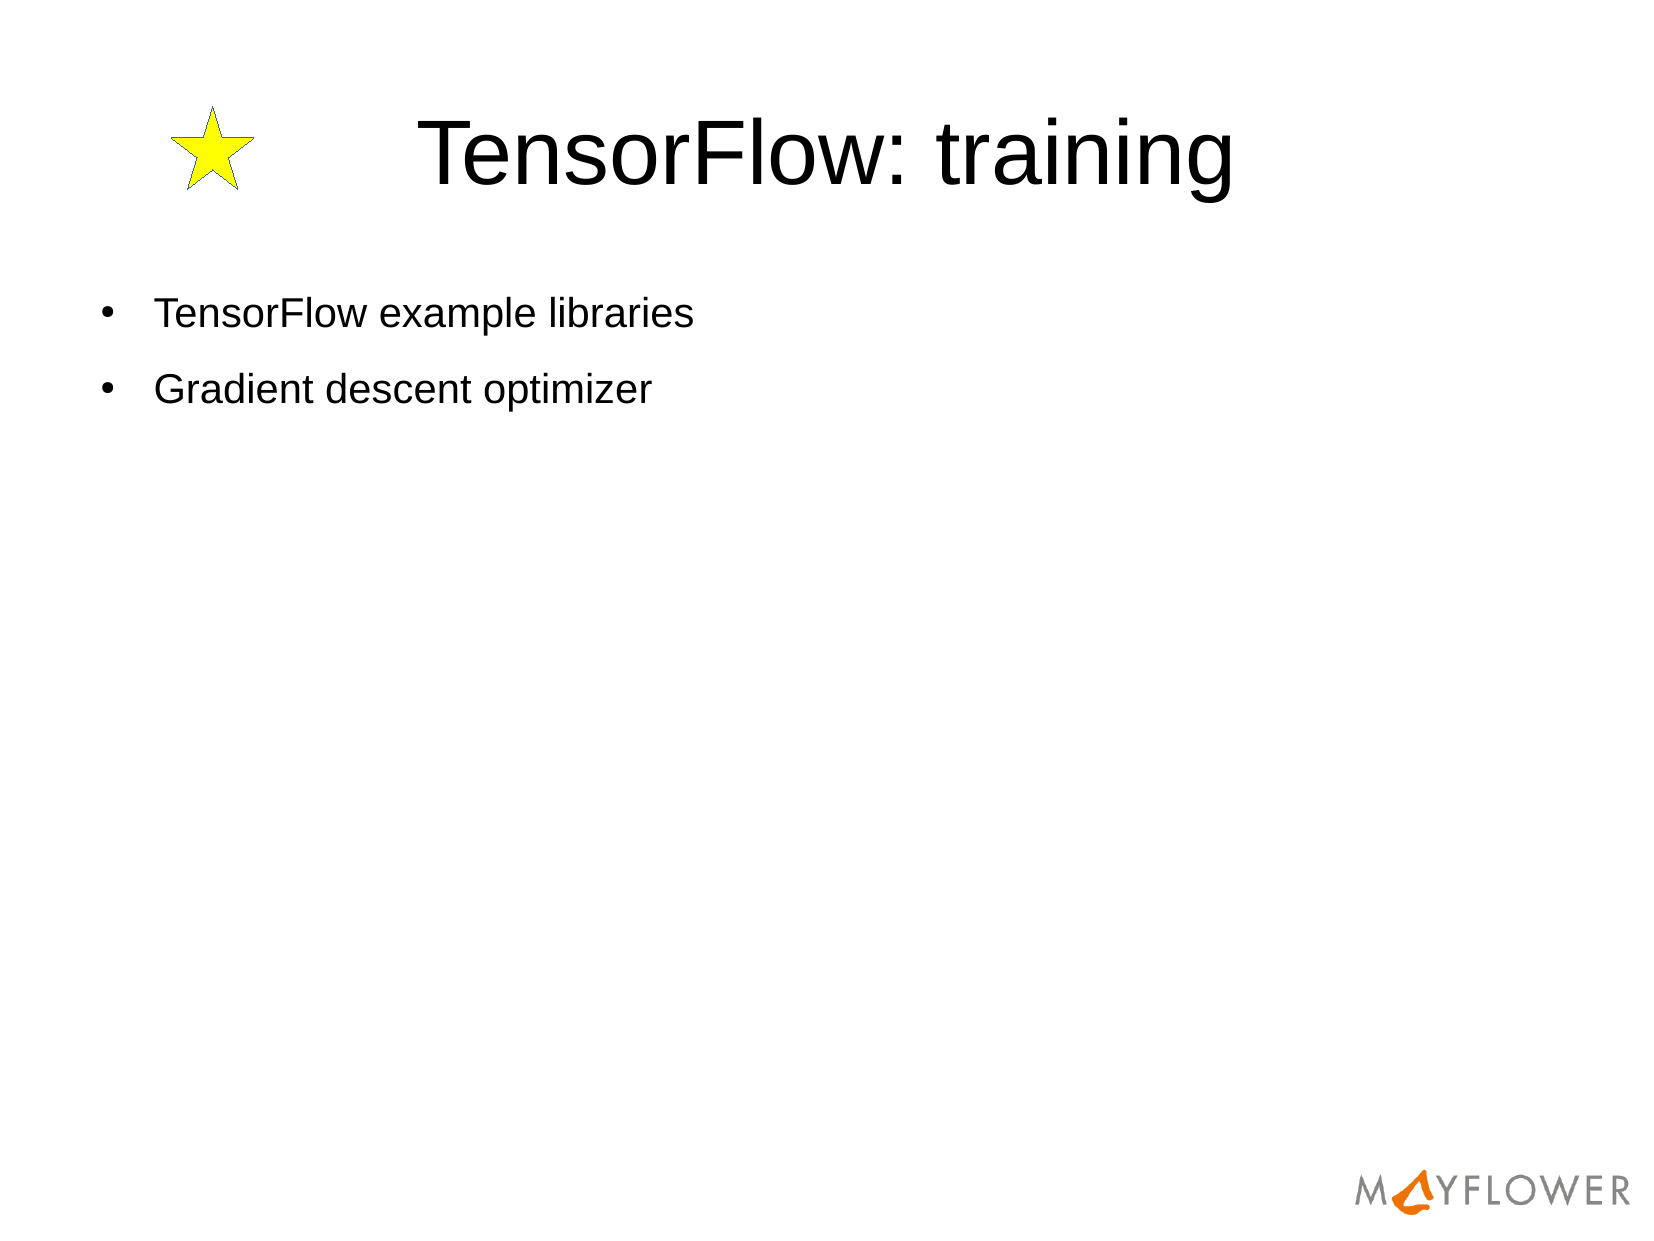

# TensorFlow: training
TensorFlow example libraries
Gradient descent optimizer